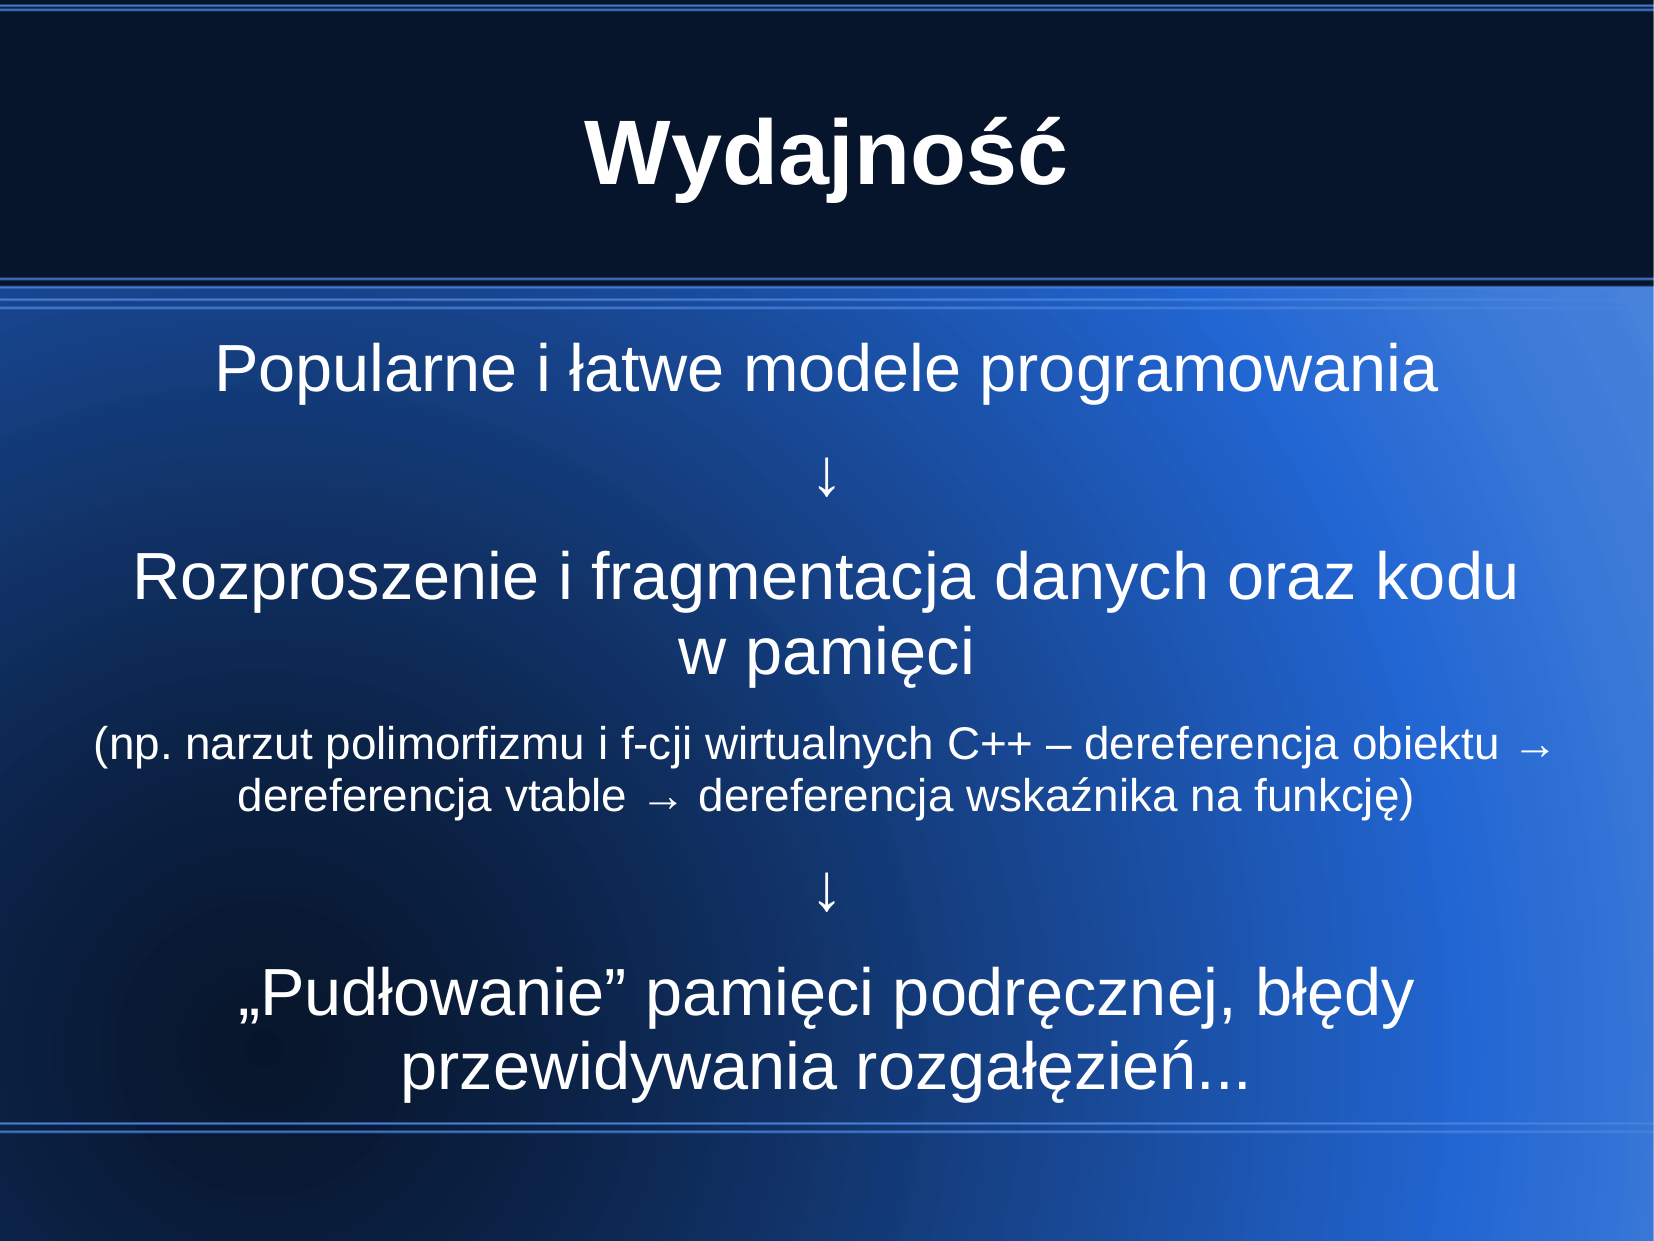

# Wydajność
Popularne i łatwe modele programowania
↓
Rozproszenie i fragmentacja danych oraz kodu w pamięci
(np. narzut polimorfizmu i f-cji wirtualnych C++ – dereferencja obiektu → dereferencja vtable → dereferencja wskaźnika na funkcję)
↓
„Pudłowanie” pamięci podręcznej, błędy przewidywania rozgałęzień...